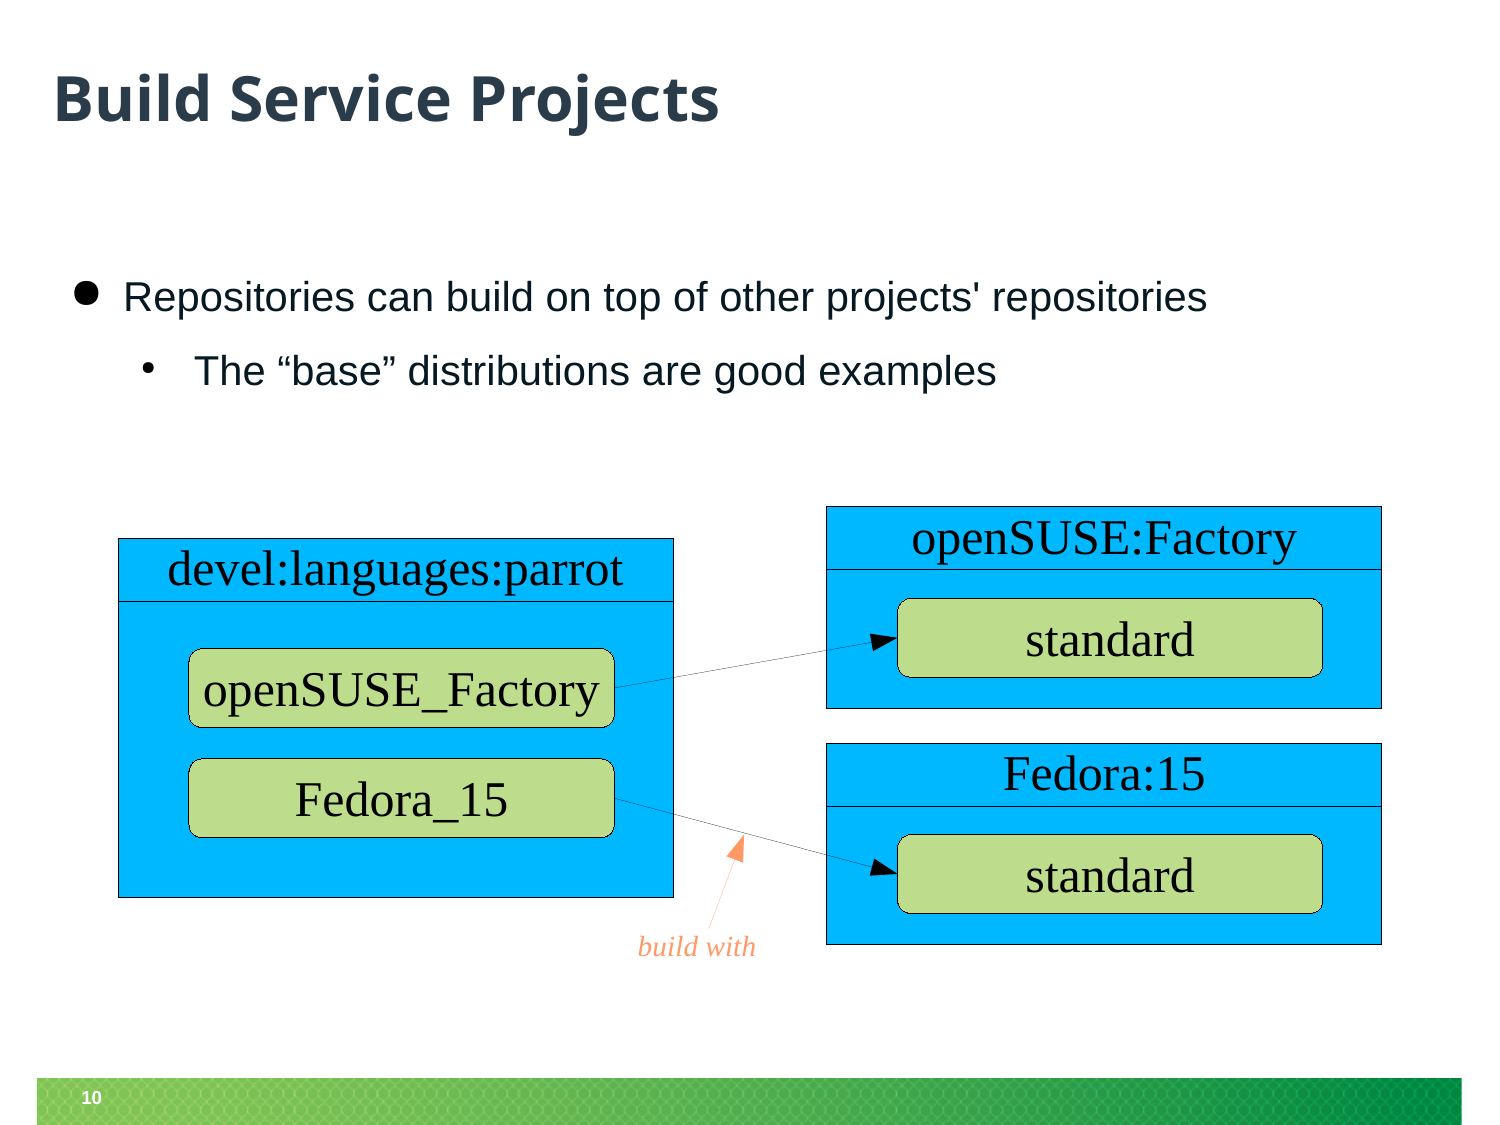

# Build Service Projects
Repositories can build on top of other projects' repositories
The “base” distributions are good examples
openSUSE:Factory
devel:languages:parrot
standard
openSUSE_Factory
Fedora:15
Fedora_15
standard
build with